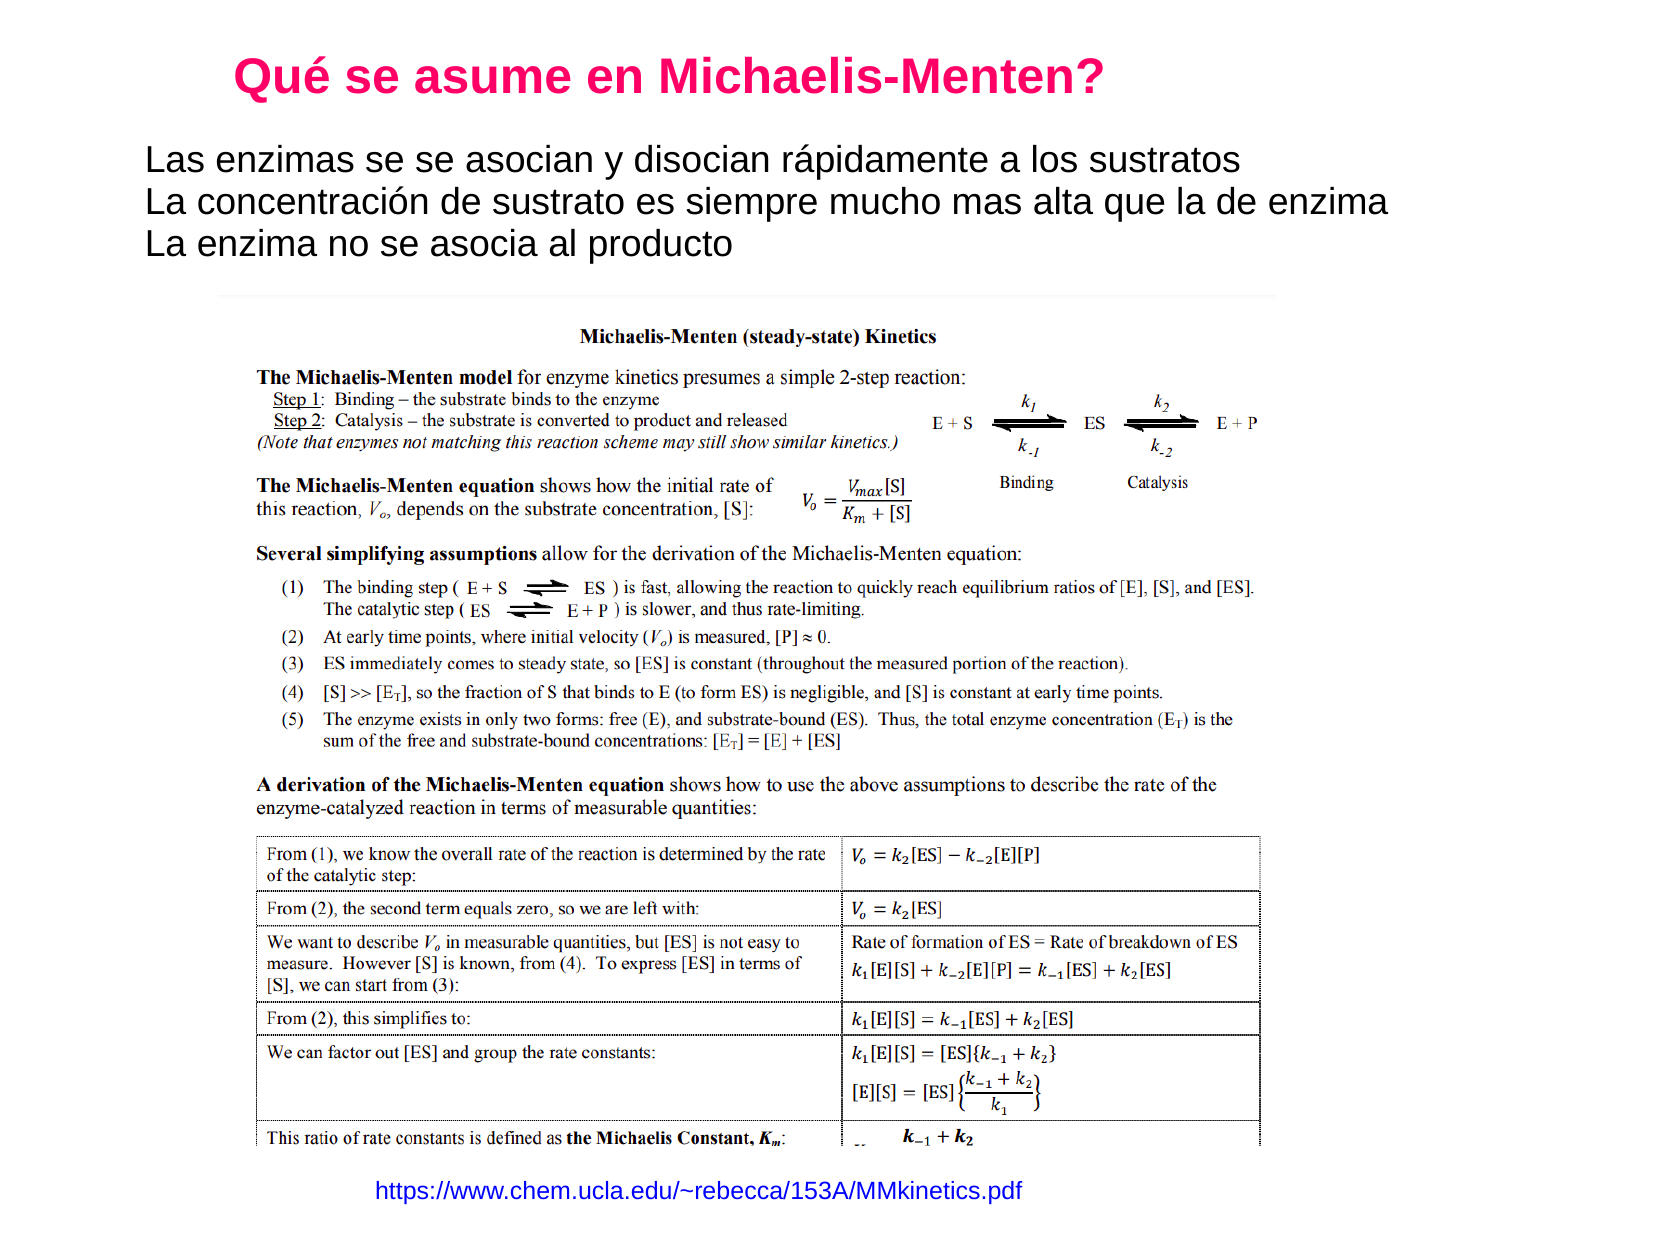

Qué se asume en Michaelis-Menten?
Las enzimas se se asocian y disocian rápidamente a los sustratos
La concentración de sustrato es siempre mucho mas alta que la de enzima
La enzima no se asocia al producto
https://www.chem.ucla.edu/~rebecca/153A/MMkinetics.pdf